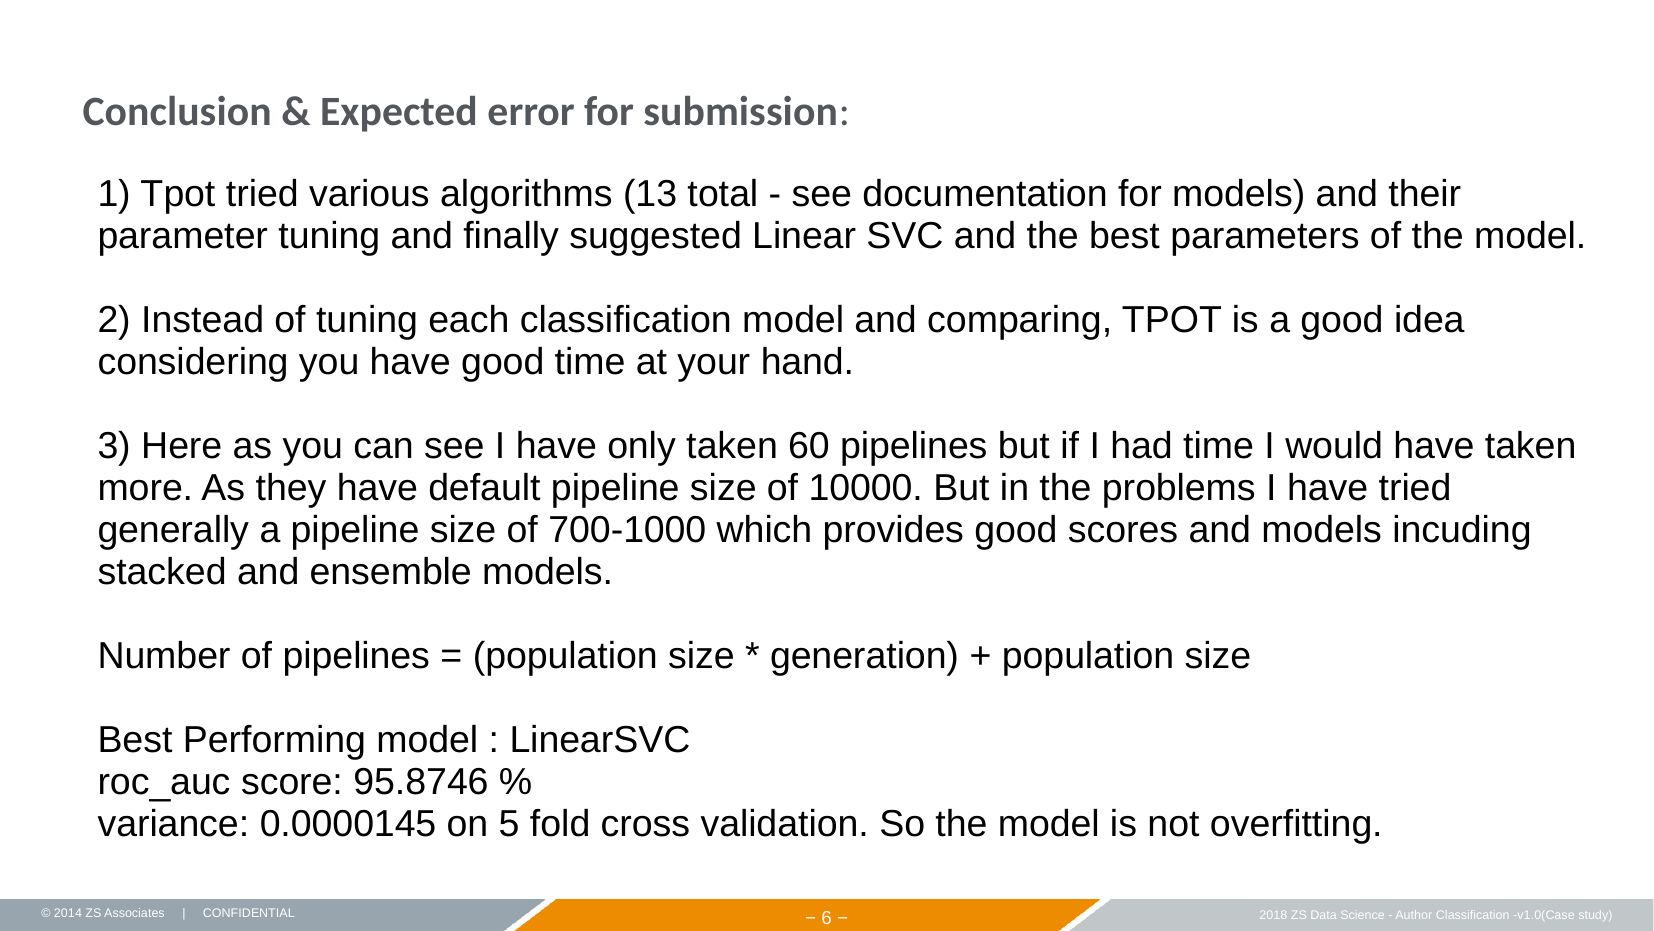

# Conclusion & Expected error for submission:
1) Tpot tried various algorithms (13 total - see documentation for models) and their parameter tuning and finally suggested Linear SVC and the best parameters of the model.
2) Instead of tuning each classification model and comparing, TPOT is a good idea considering you have good time at your hand.
3) Here as you can see I have only taken 60 pipelines but if I had time I would have taken more. As they have default pipeline size of 10000. But in the problems I have tried generally a pipeline size of 700-1000 which provides good scores and models incuding stacked and ensemble models.
Number of pipelines = (population size * generation) + population size
Best Performing model : LinearSVC
roc_auc score: 95.8746 %
variance: 0.0000145 on 5 fold cross validation. So the model is not overfitting.